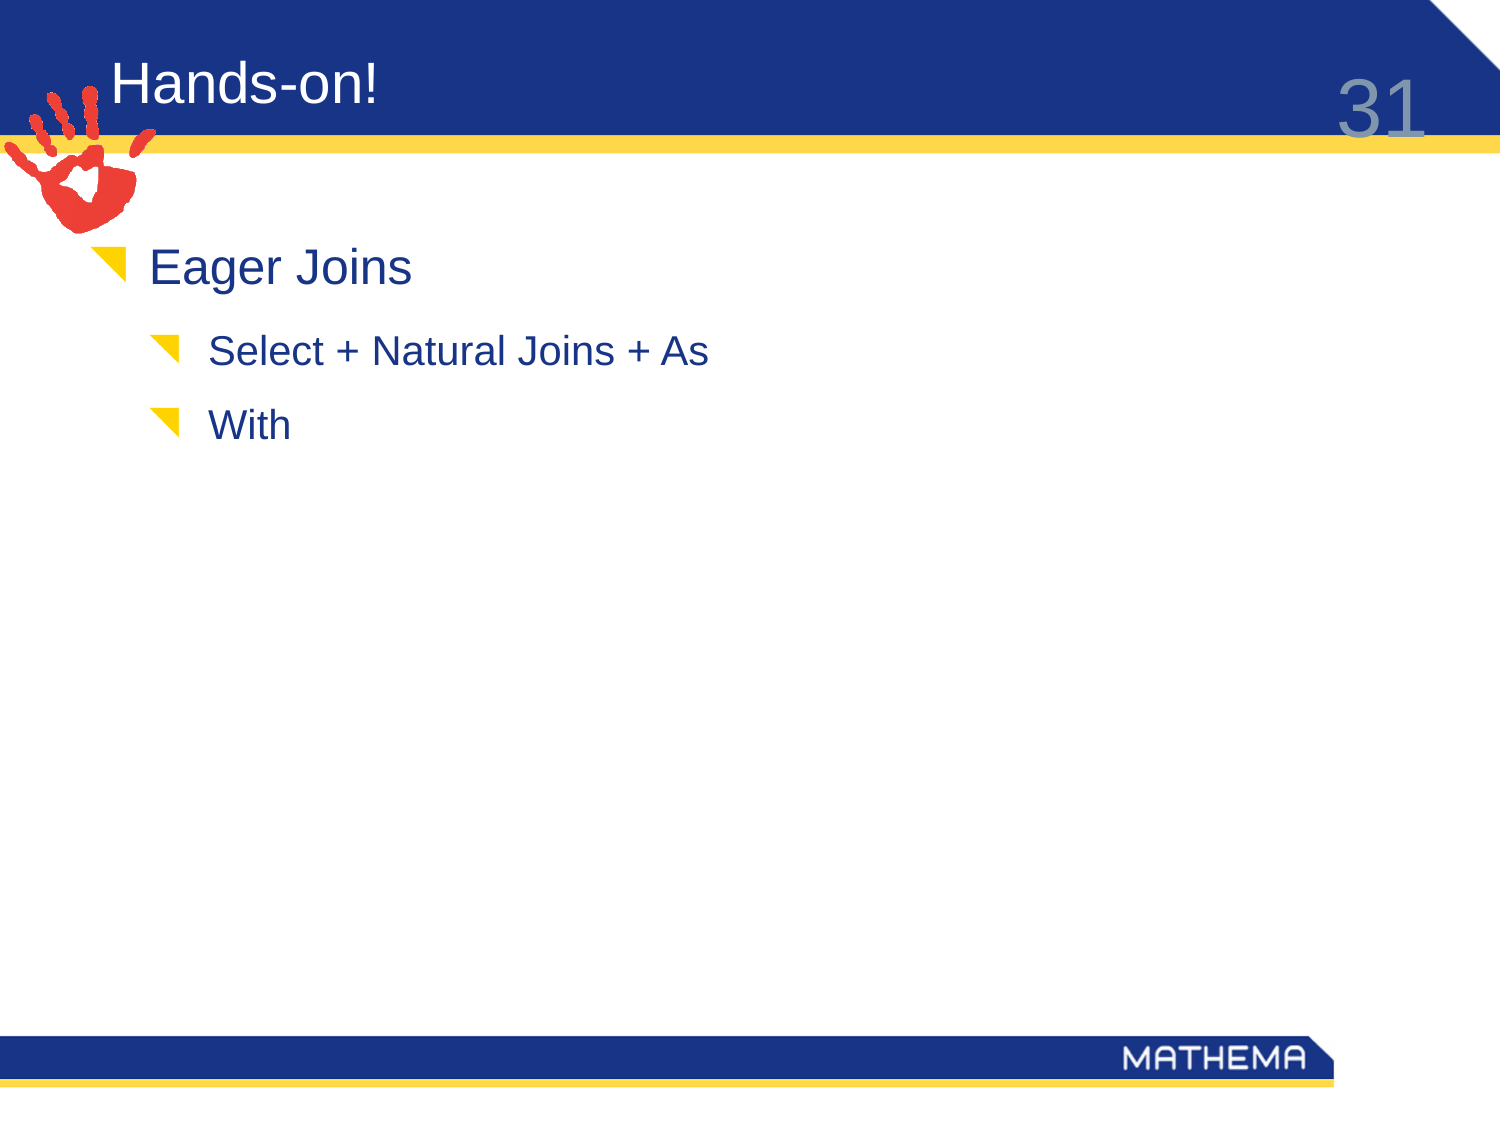

# Hands-on!
31
Eager Joins
Select + Natural Joins + As
With